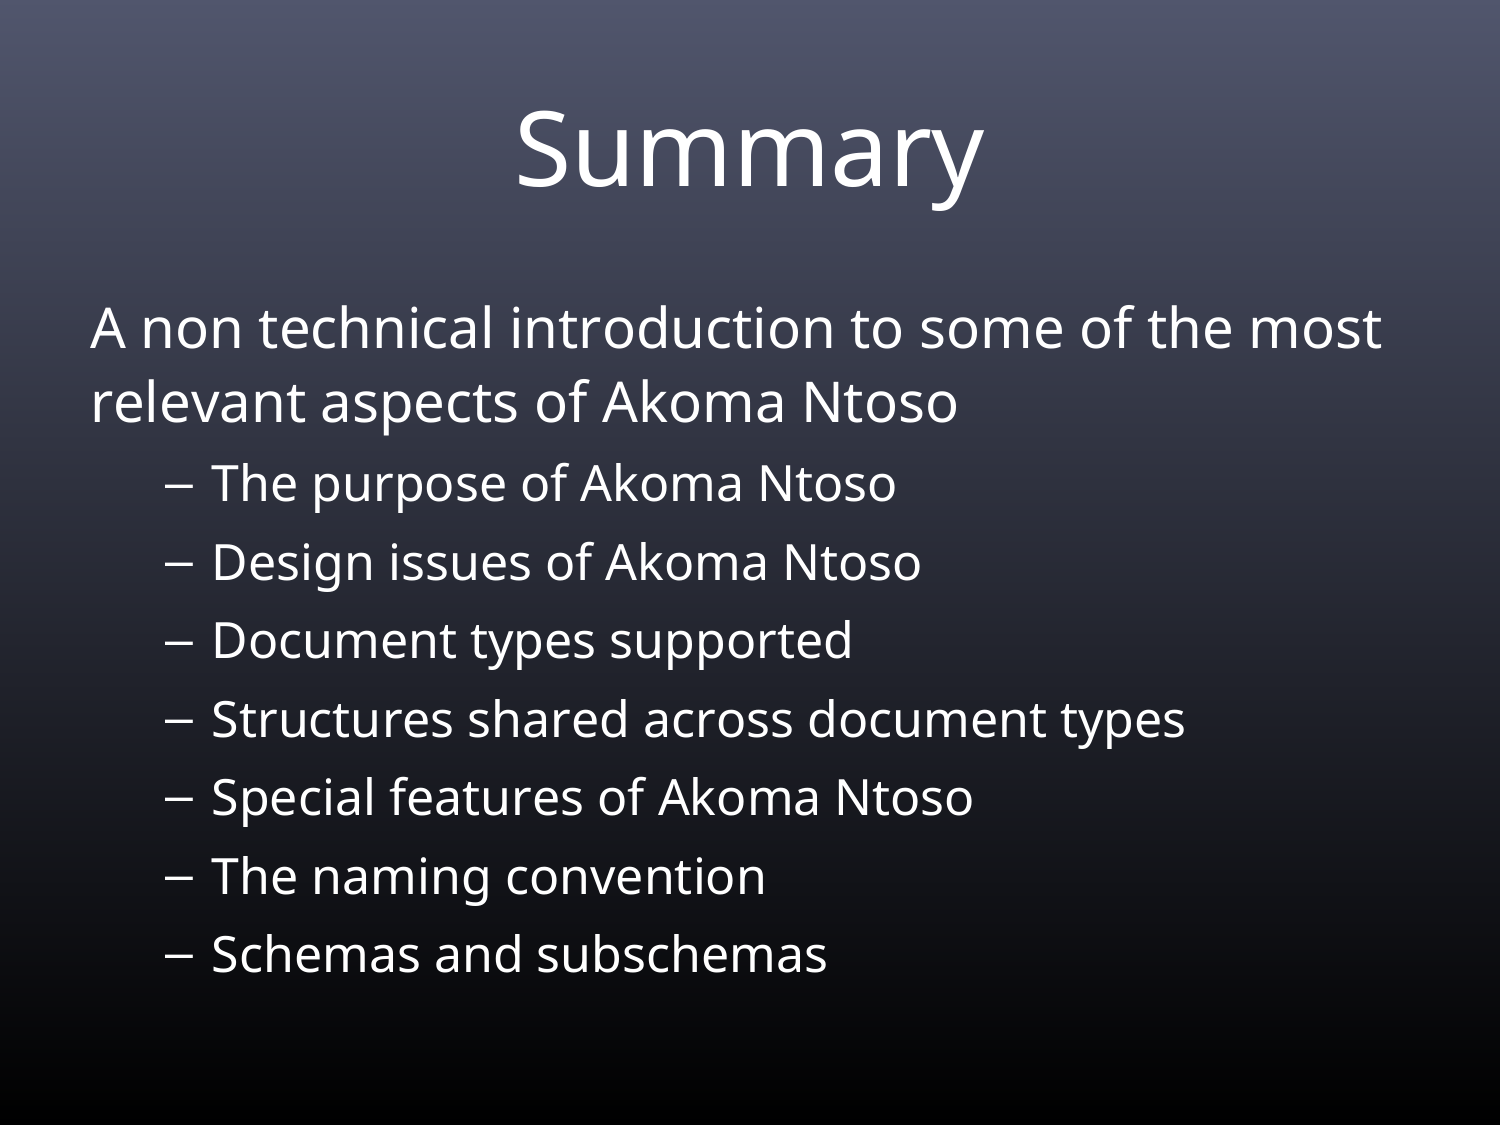

# Summary
A non technical introduction to some of the most relevant aspects of Akoma Ntoso
The purpose of Akoma Ntoso
Design issues of Akoma Ntoso
Document types supported
Structures shared across document types
Special features of Akoma Ntoso
The naming convention
Schemas and subschemas